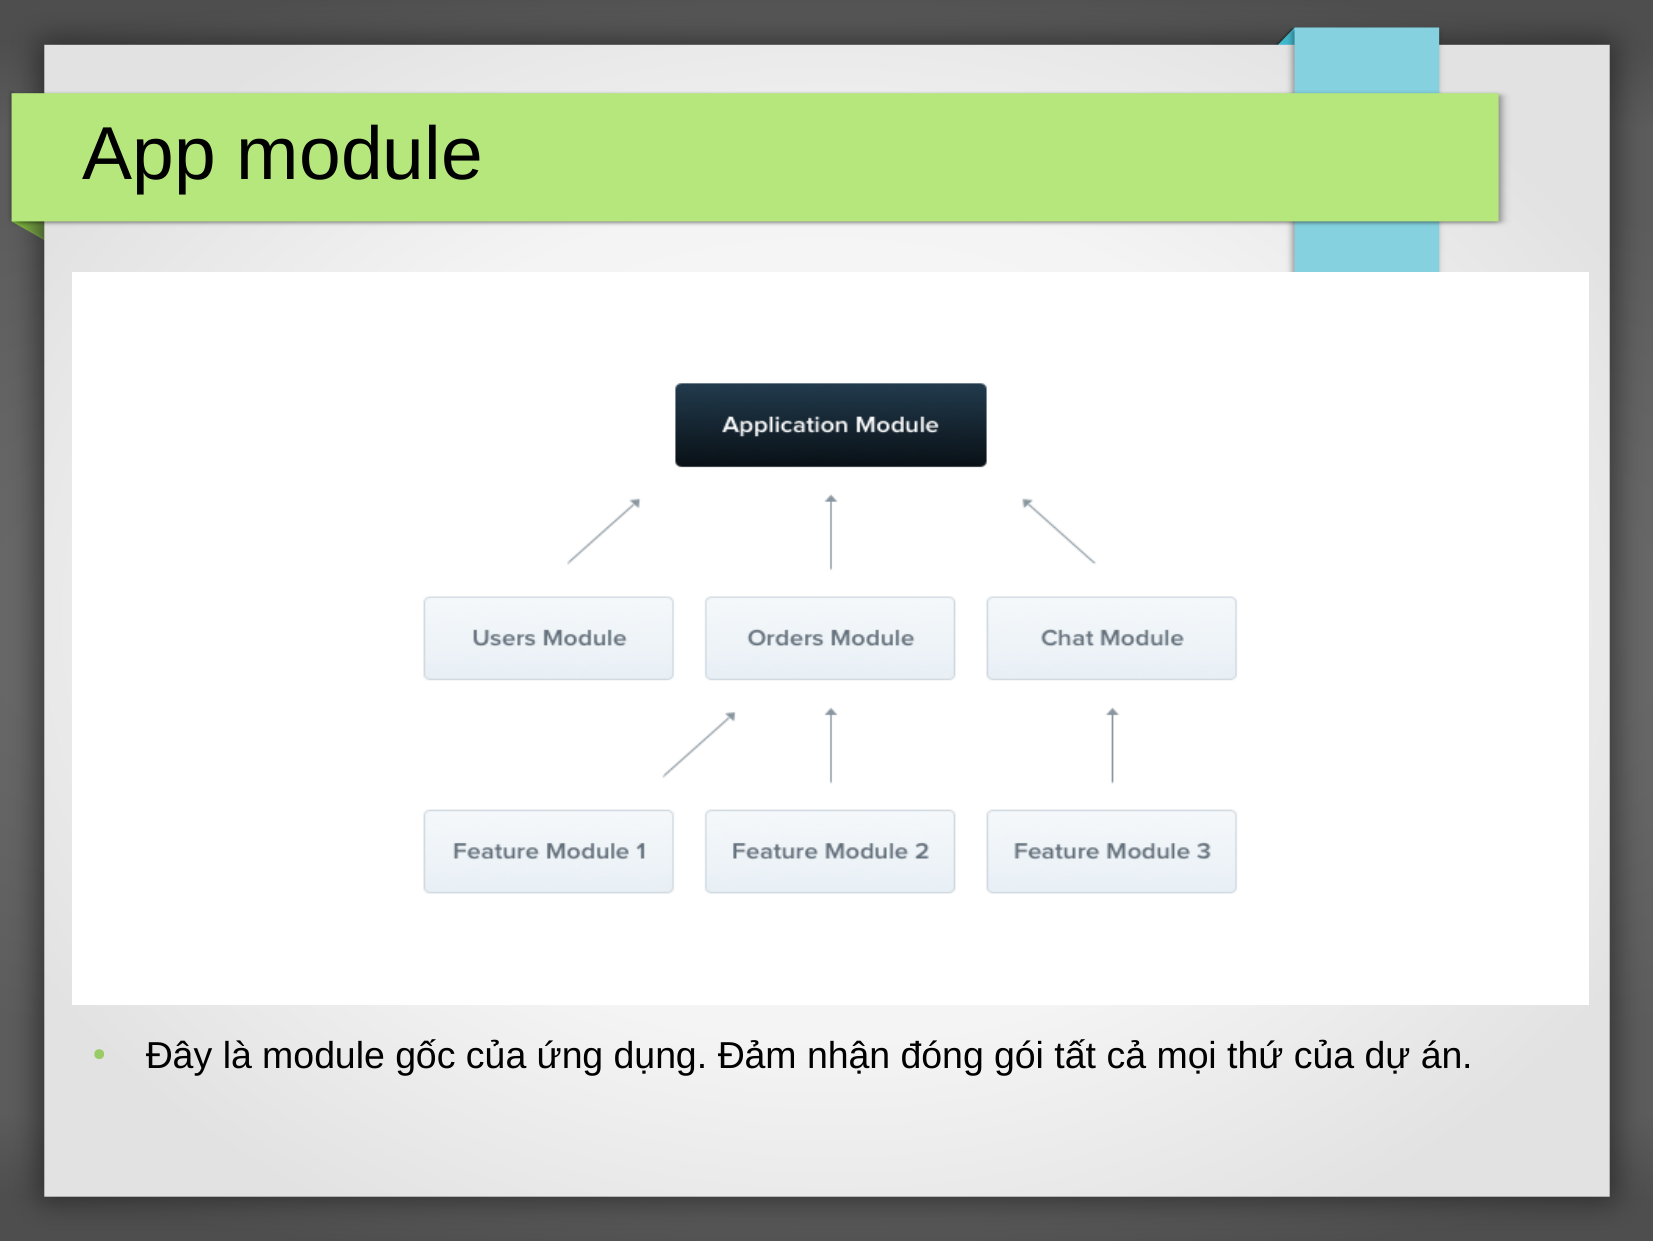

# App module
Đây là module gốc của ứng dụng. Đảm nhận đóng gói tất cả mọi thứ của dự án.